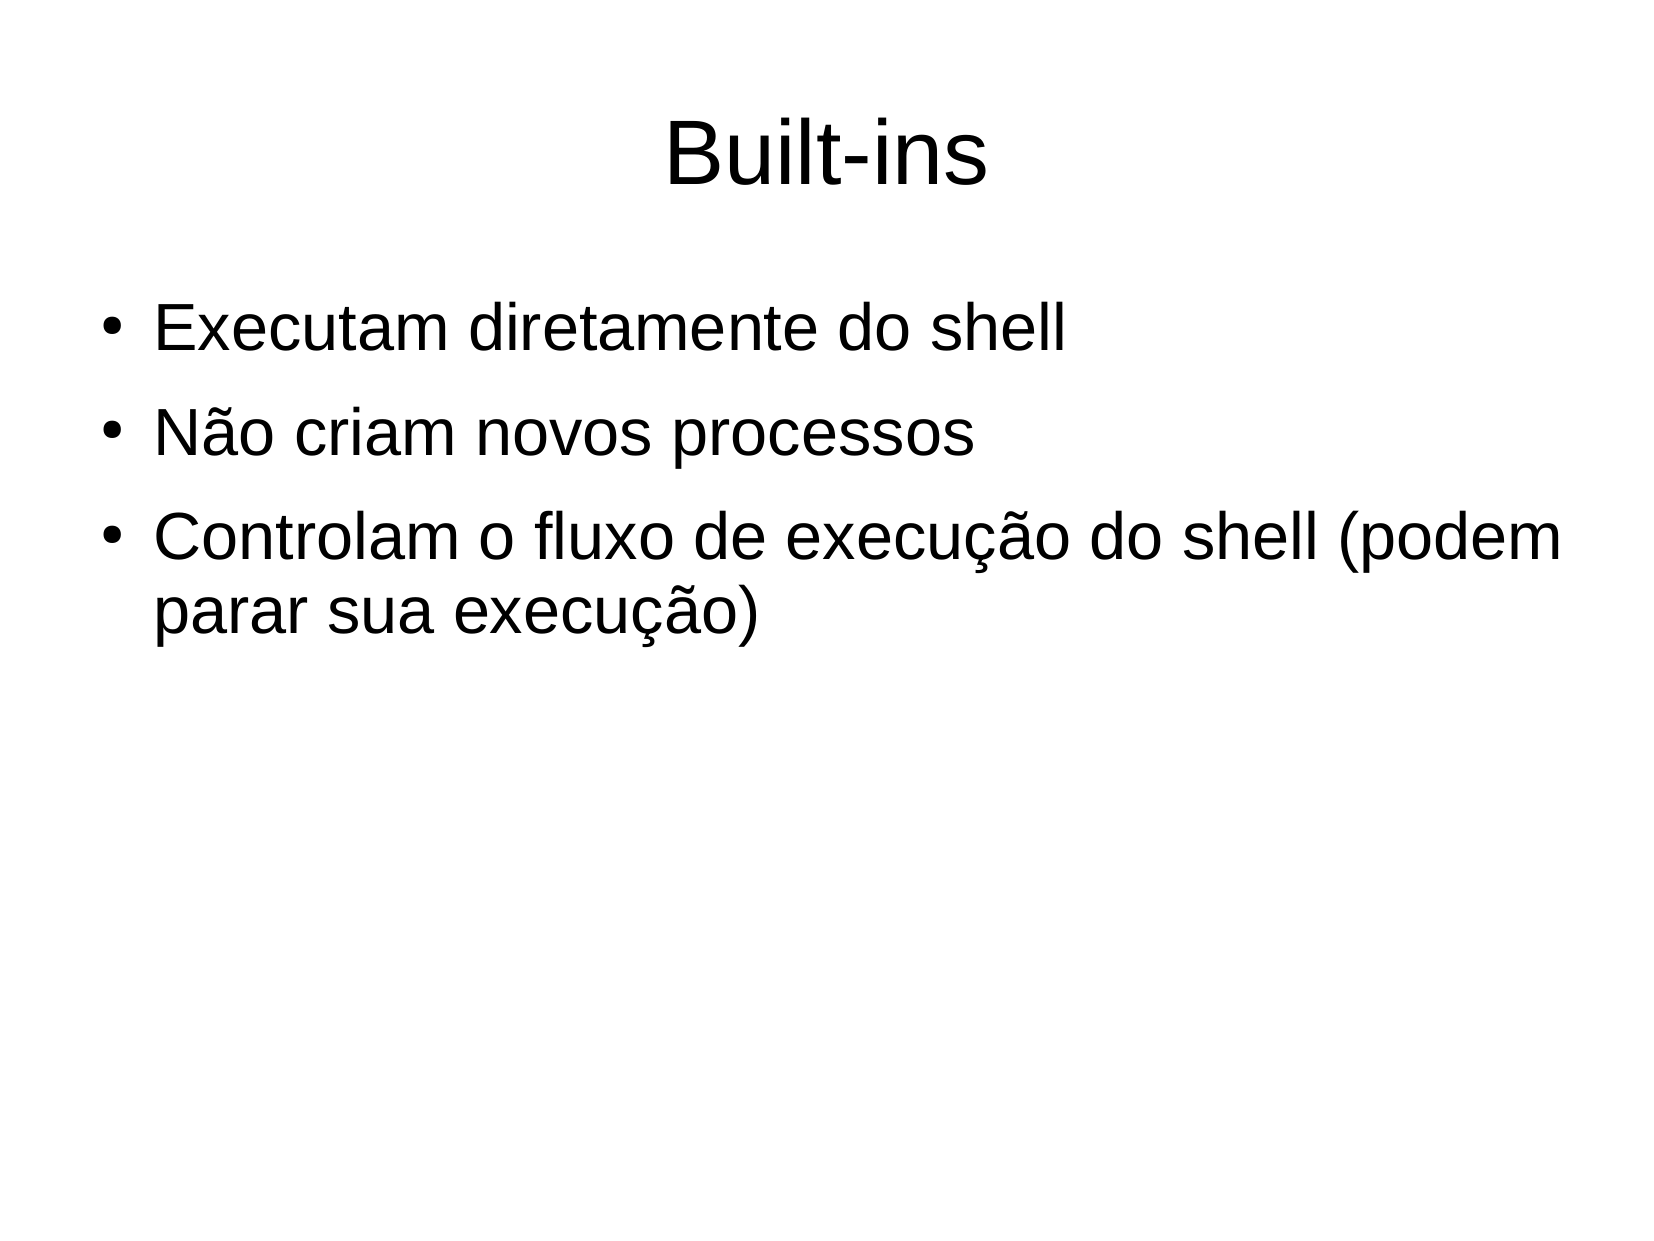

# Built-ins
Executam diretamente do shell
Não criam novos processos
Controlam o fluxo de execução do shell (podem parar sua execução)